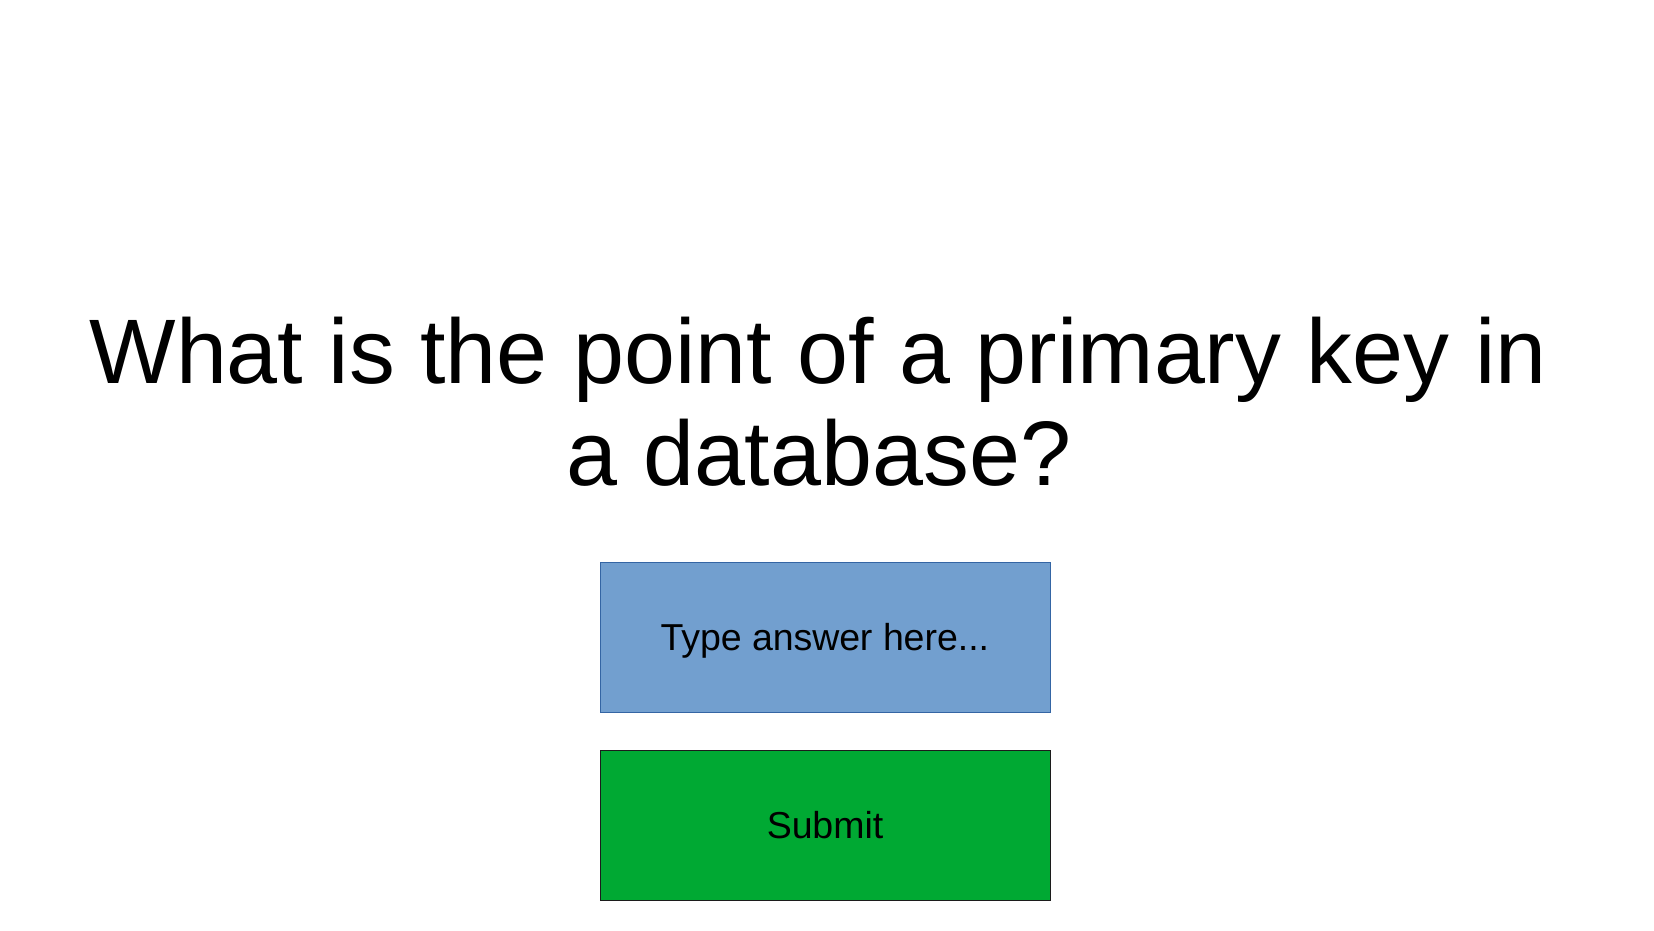

# What is the point of a primary key in a database?
Type answer here...
Submit